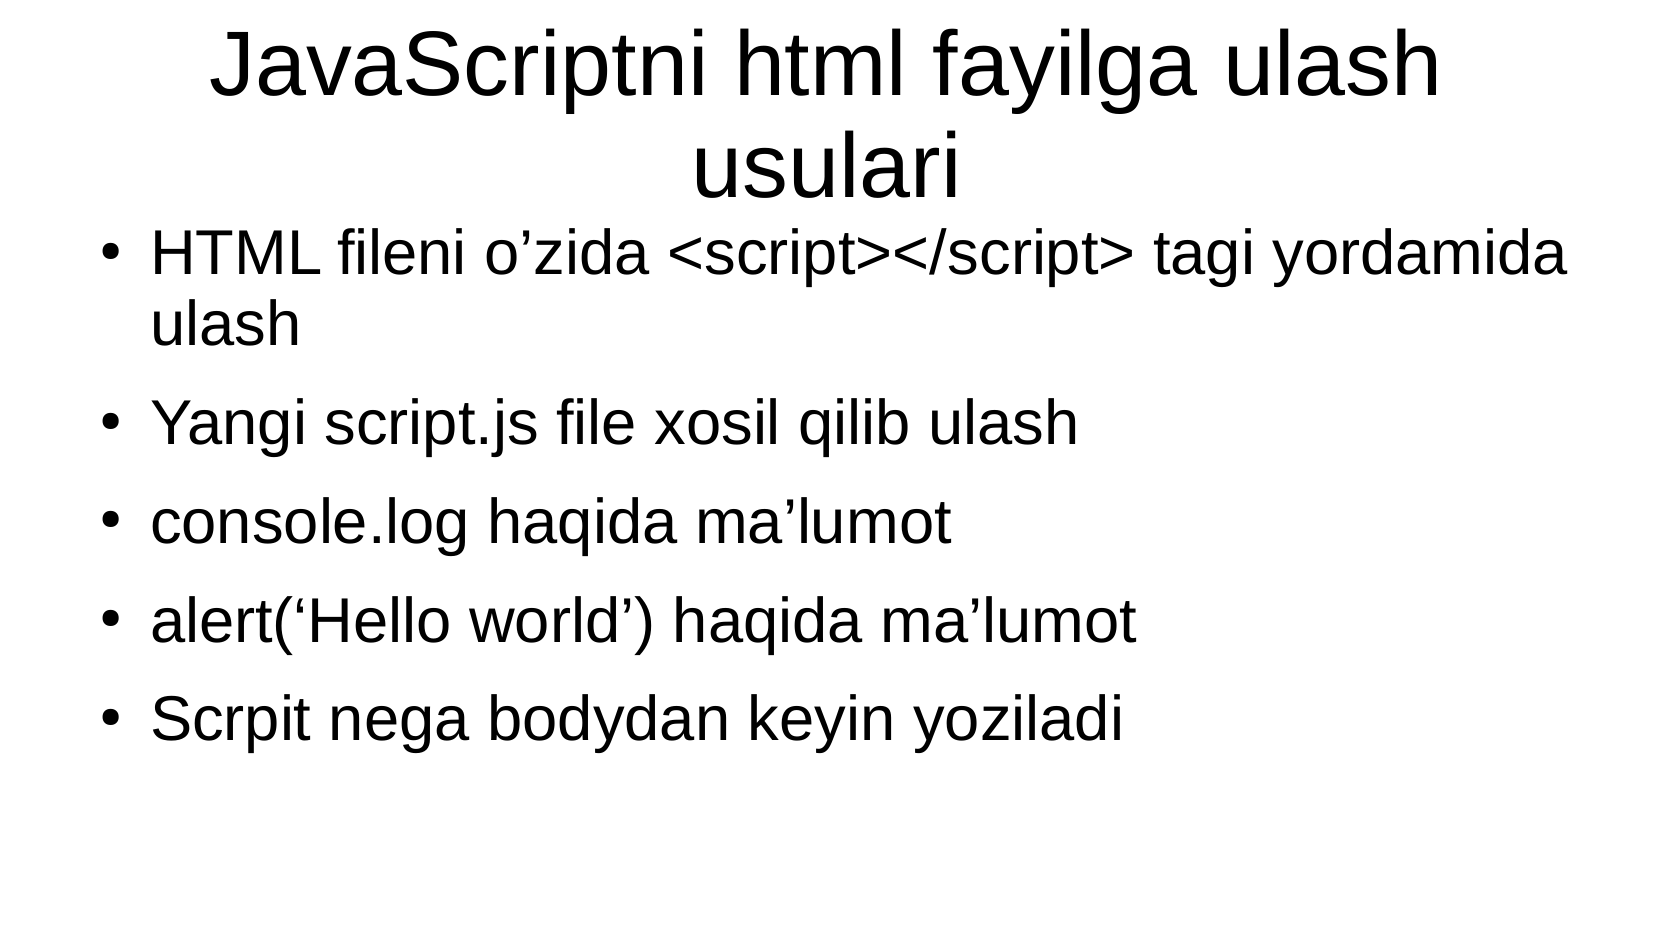

# JavaScriptni html fayilga ulash usulari
HTML fileni o’zida <script></script> tagi yordamida ulash
Yangi script.js file xosil qilib ulash
console.log haqida ma’lumot
alert(‘Hello world’) haqida ma’lumot
Scrpit nega bodydan keyin yoziladi